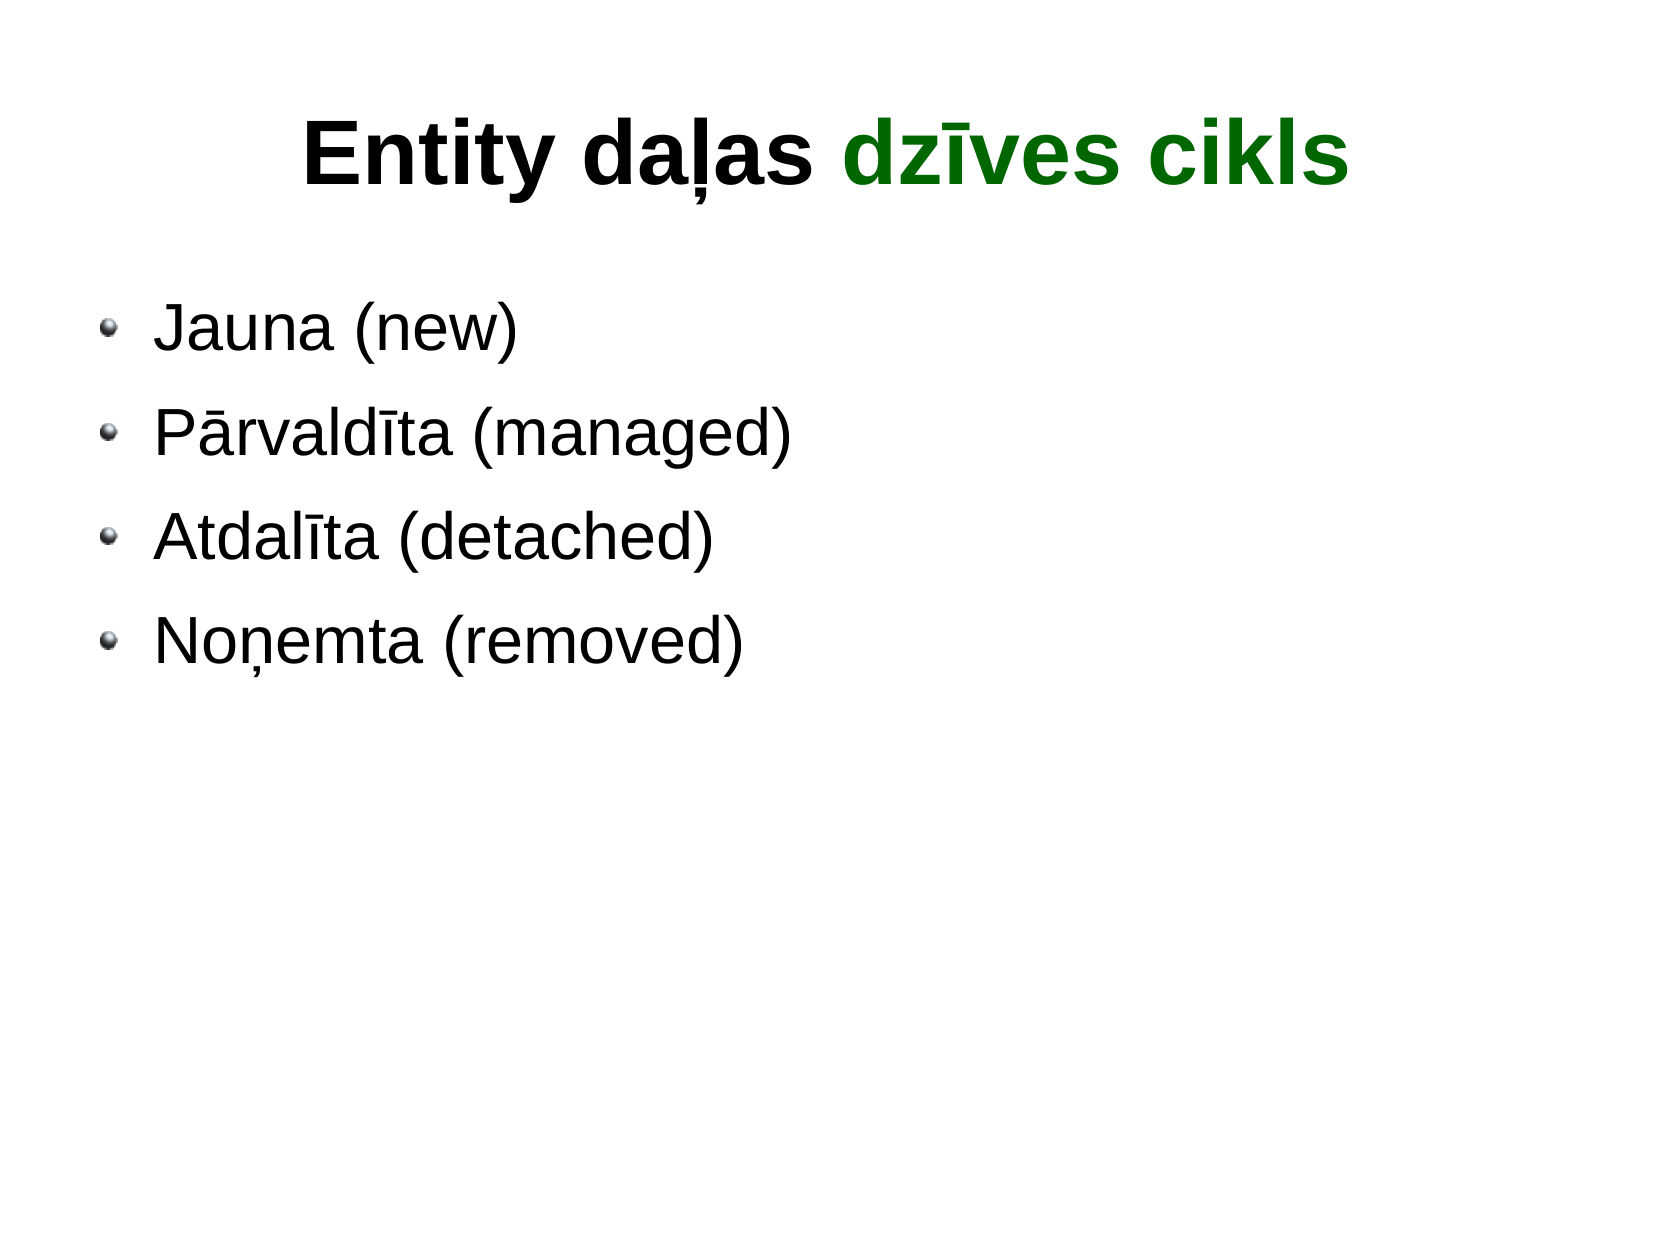

# Entity daļas dzīves cikls
Jauna (new)
Pārvaldīta (managed)
Atdalīta (detached)
Noņemta (removed)